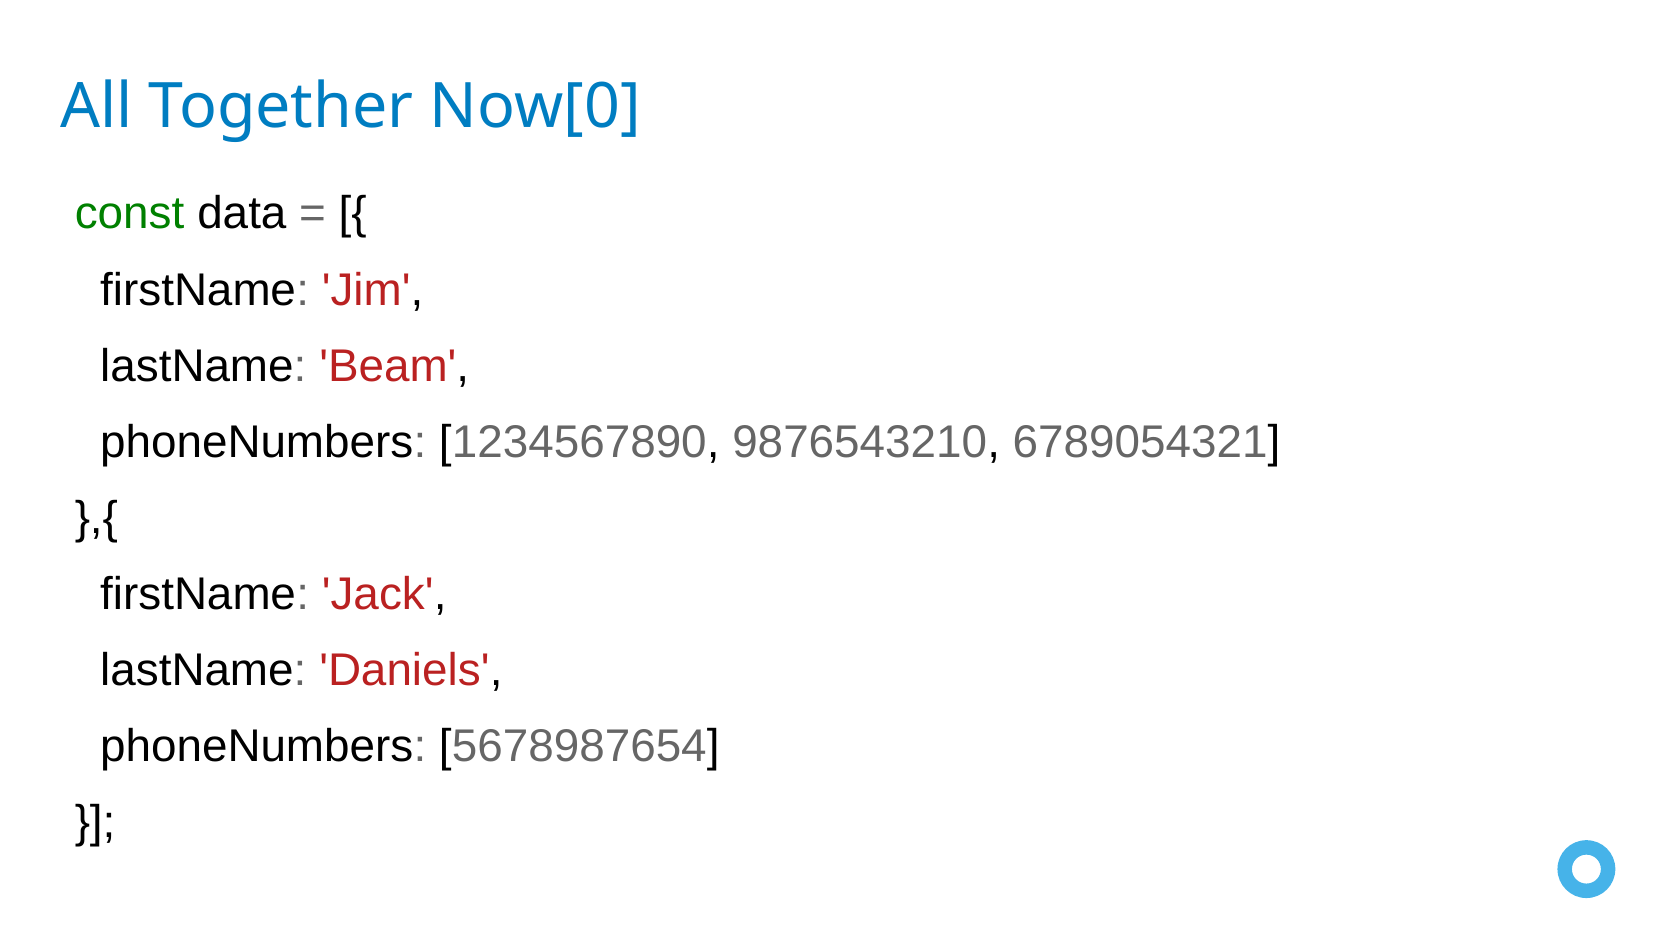

# All Together Now[0]
const data = [{
 firstName: 'Jim',
 lastName: 'Beam',
 phoneNumbers: [1234567890, 9876543210, 6789054321]
},{
 firstName: 'Jack',
 lastName: 'Daniels',
 phoneNumbers: [5678987654]
}];